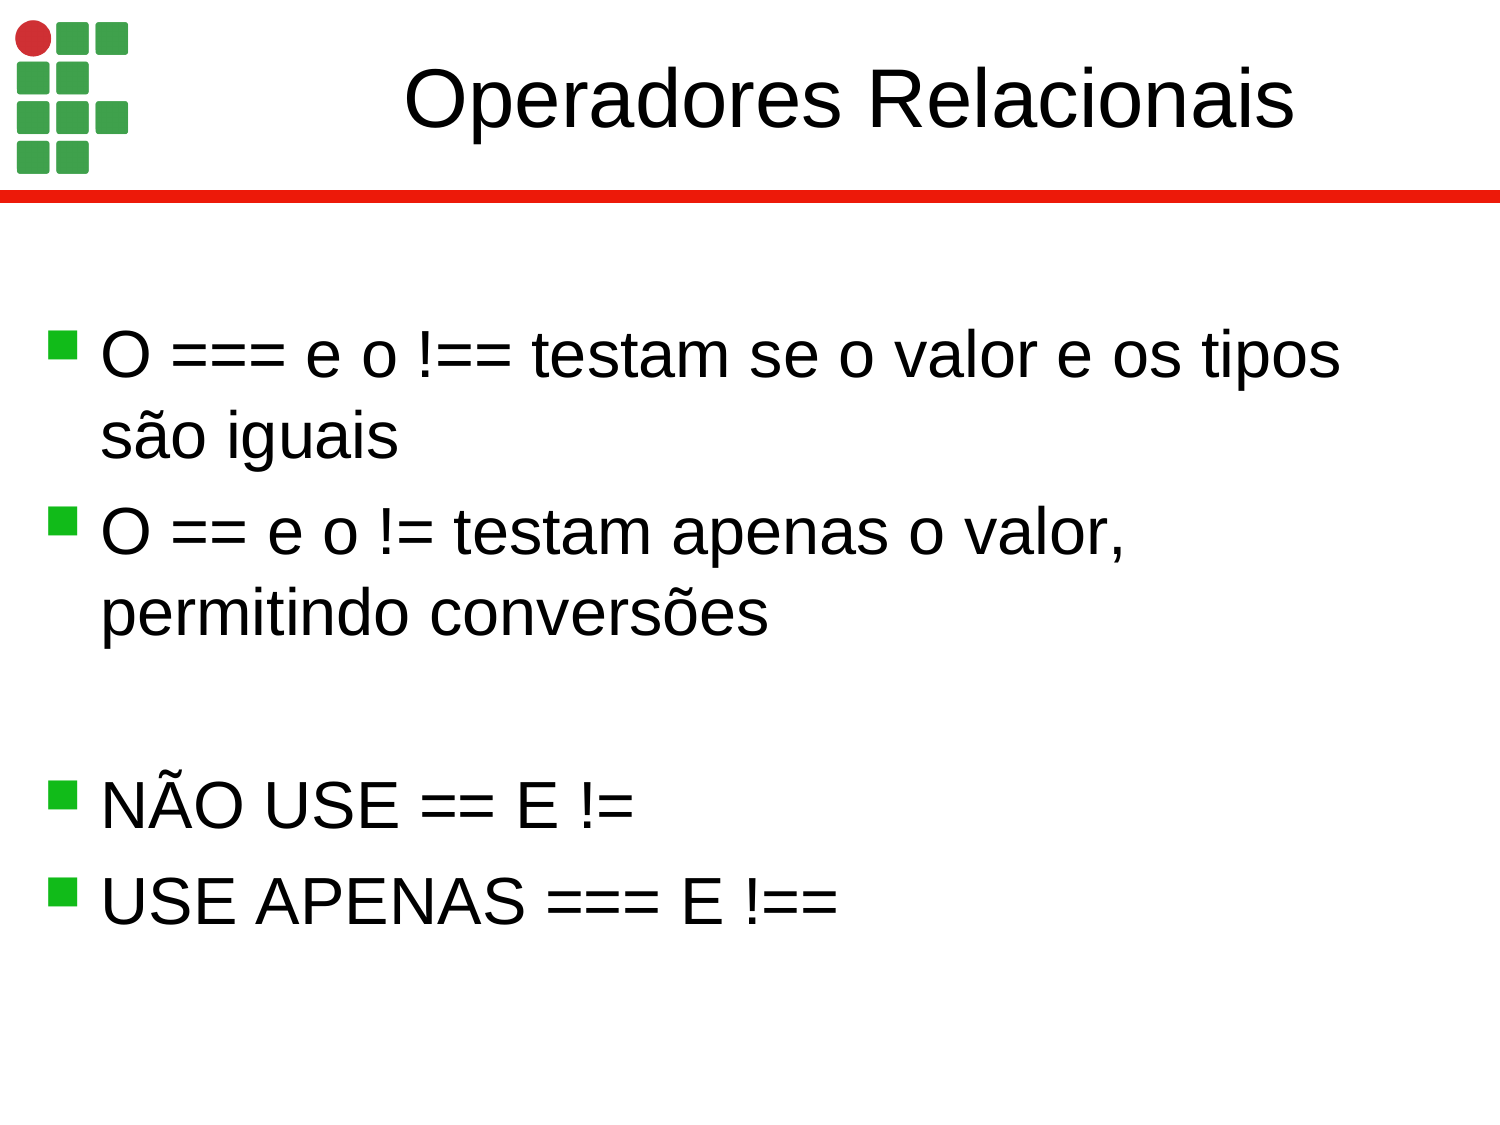

# Operadores Relacionais
O === e o !== testam se o valor e os tipos são iguais
O == e o != testam apenas o valor, permitindo conversões
NÃO USE == E !=
USE APENAS === E !==